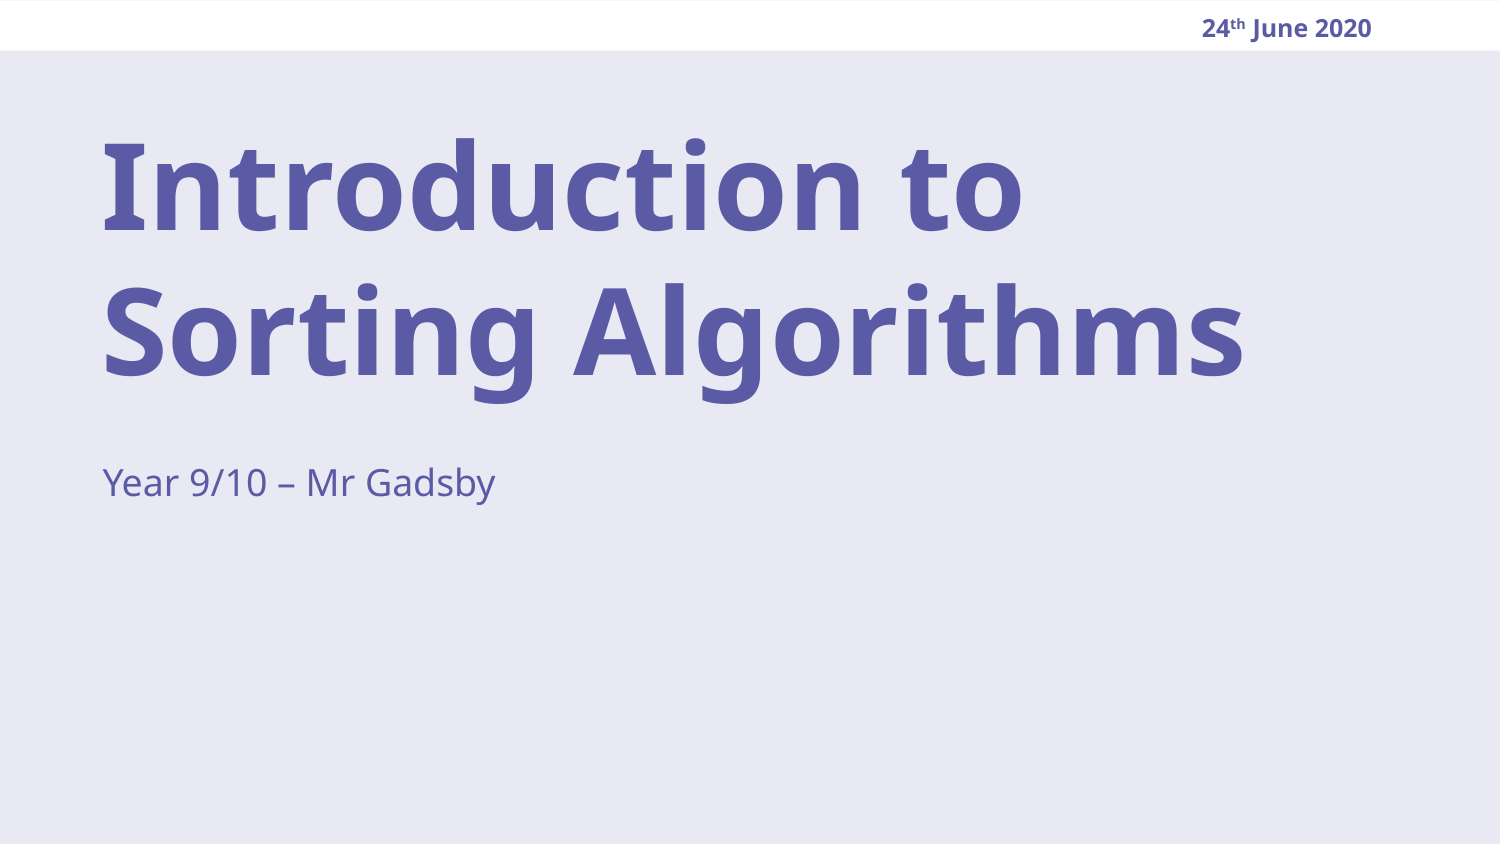

24th June 2020
# Introduction to Sorting Algorithms
Year 9/10 – Mr Gadsby